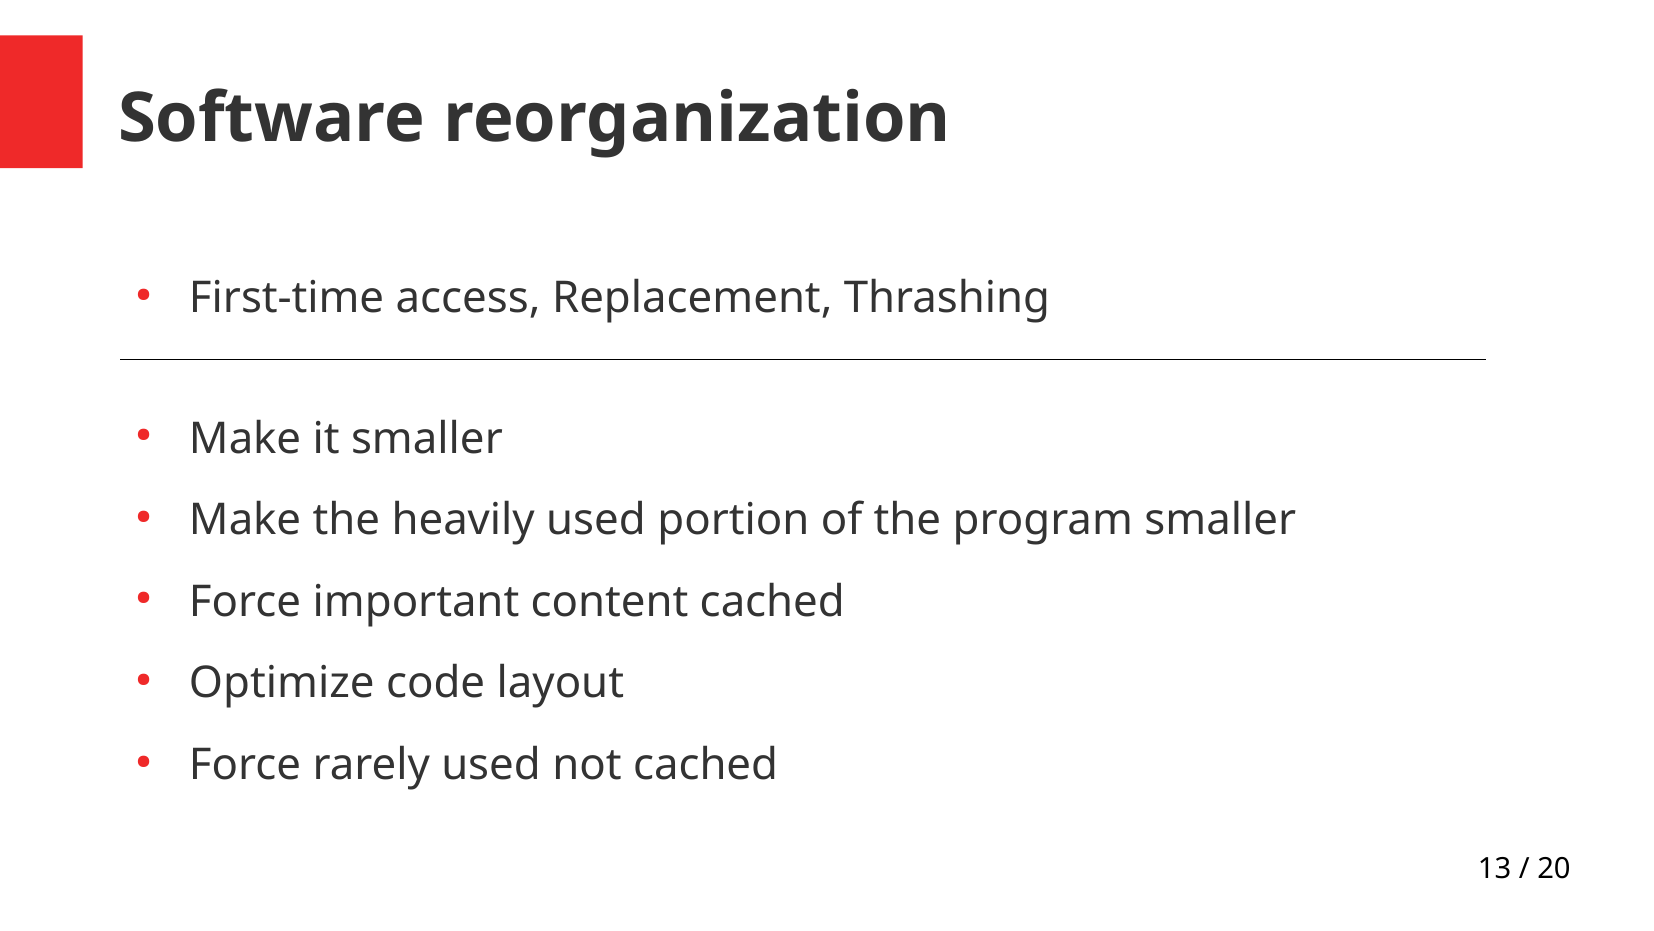

# Software reorganization
First-time access, Replacement, Thrashing
Make it smaller
Make the heavily used portion of the program smaller
Force important content cached
Optimize code layout
Force rarely used not cached
13